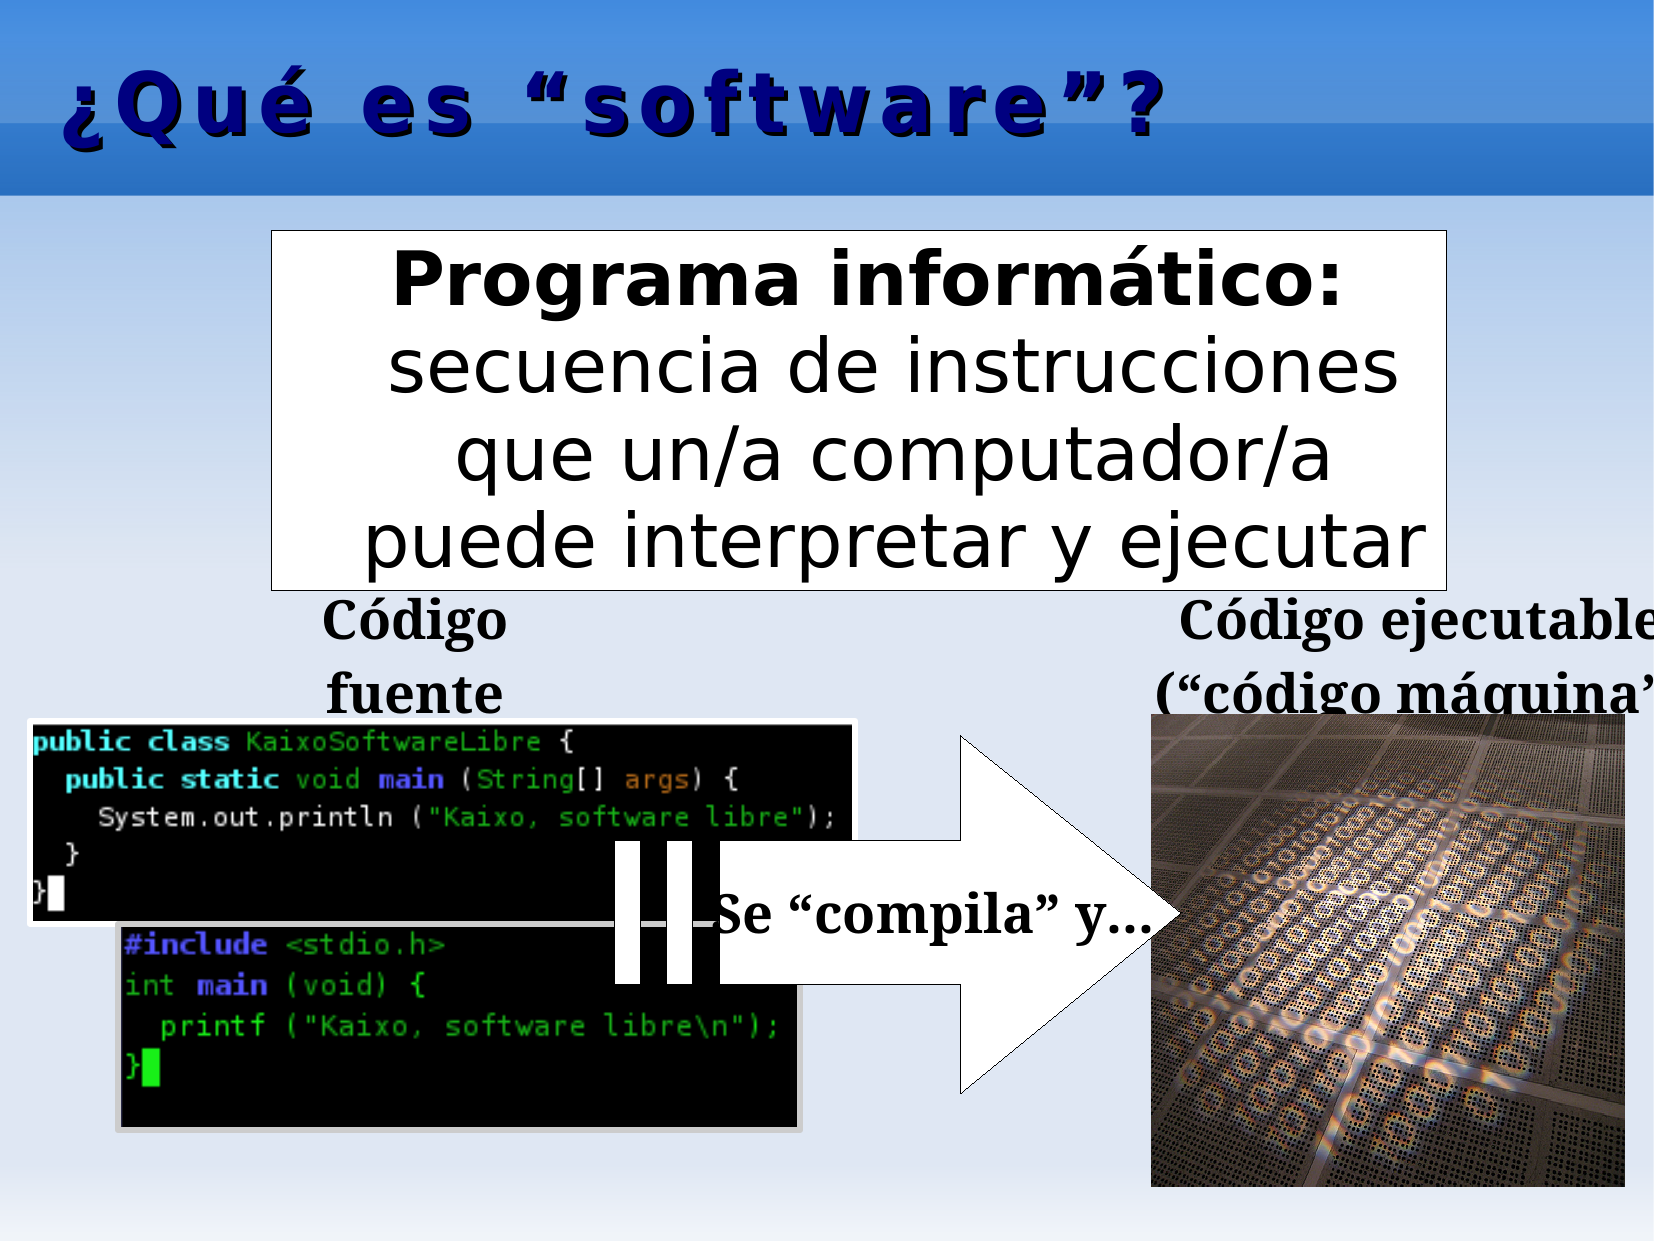

# ¿Qué es “software”?
Programa informático:
secuencia de instrucciones
que un/a computador/a
puede interpretar y ejecutar
Código
fuente
Código ejecutable
(“código máquina”)
 Se “compila” y...